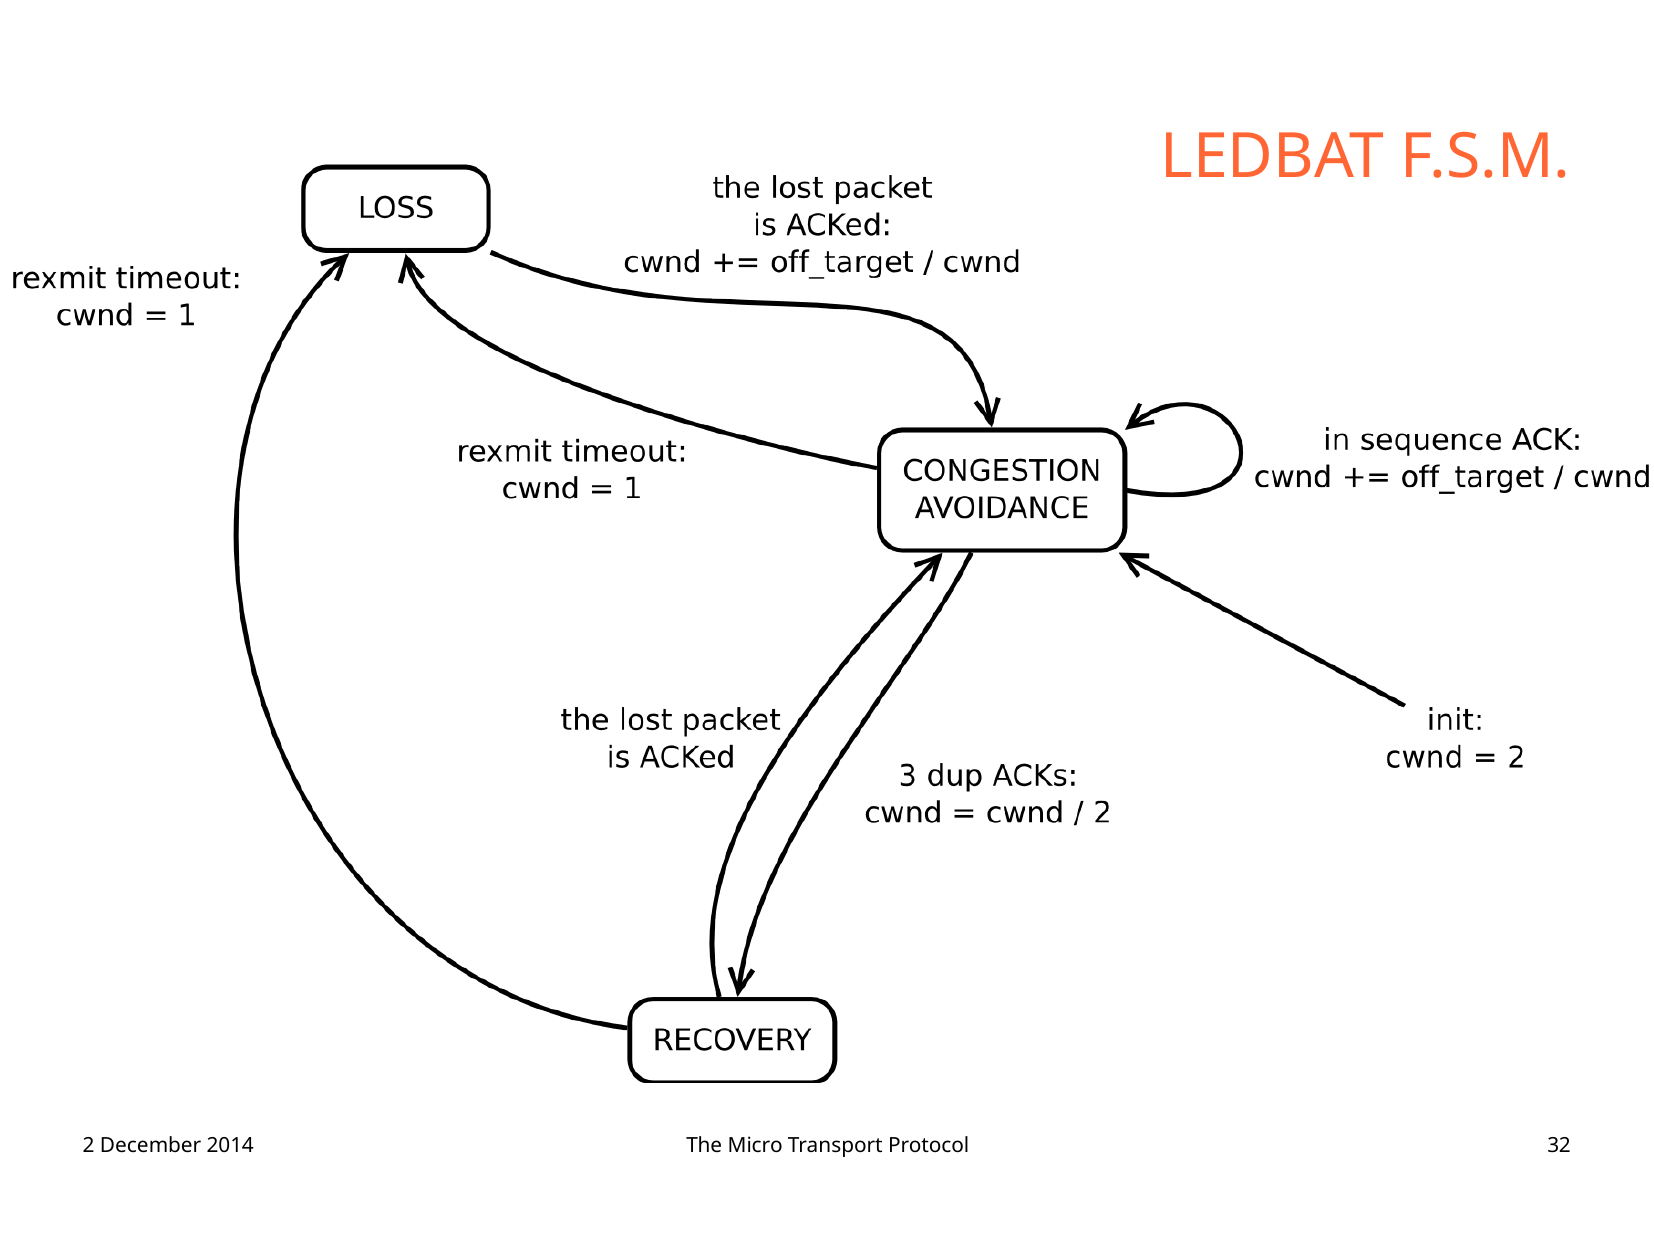

# LEDBAT F.S.M.
2 December 2014
The Micro Transport Protocol
32